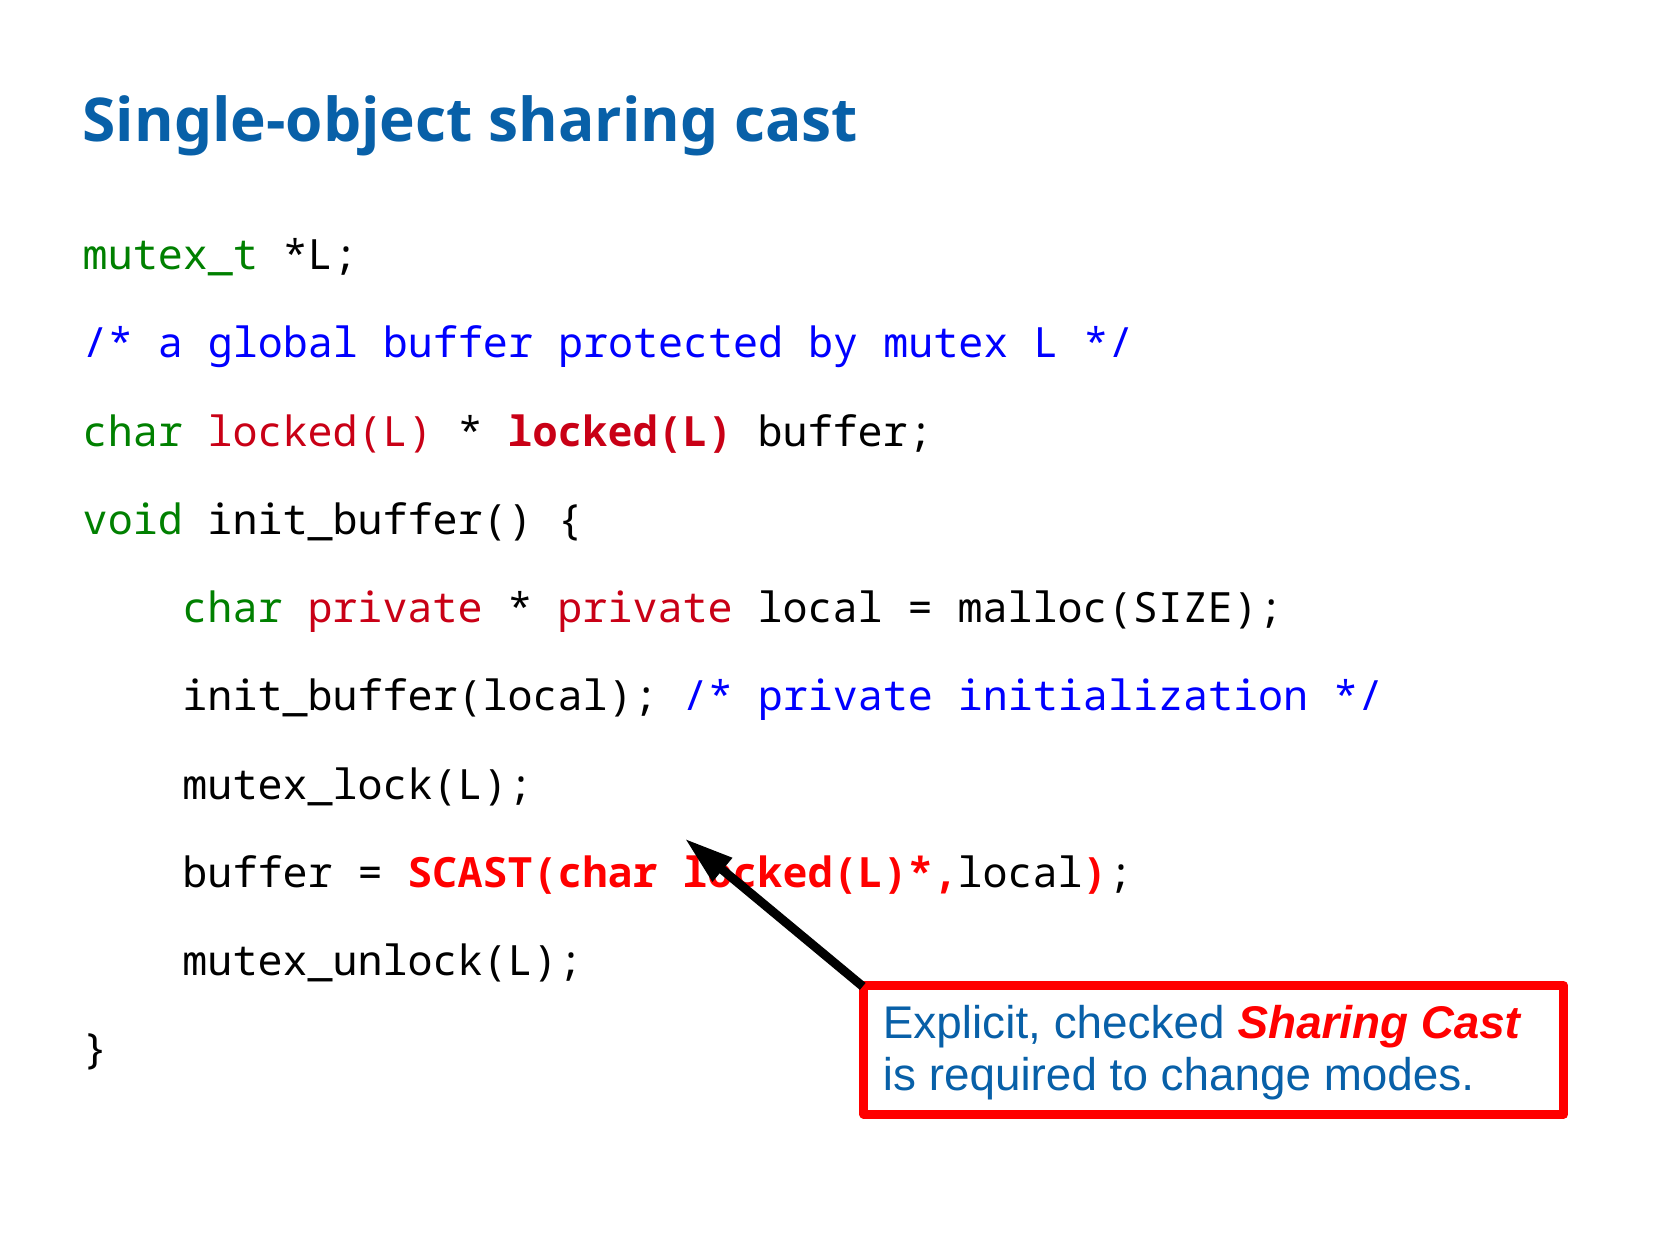

# Single-object sharing cast
mutex_t *L;
/* a global buffer protected by mutex L */
char locked(L) * locked(L) buffer;
void init_buffer() {
 char private * private local = malloc(SIZE);
 init_buffer(local); /* private initialization */
 mutex_lock(L);
 buffer = SCAST(char locked(L)*,local);
 mutex_unlock(L);
}
Explicit, checked Sharing Cast is required to change modes.